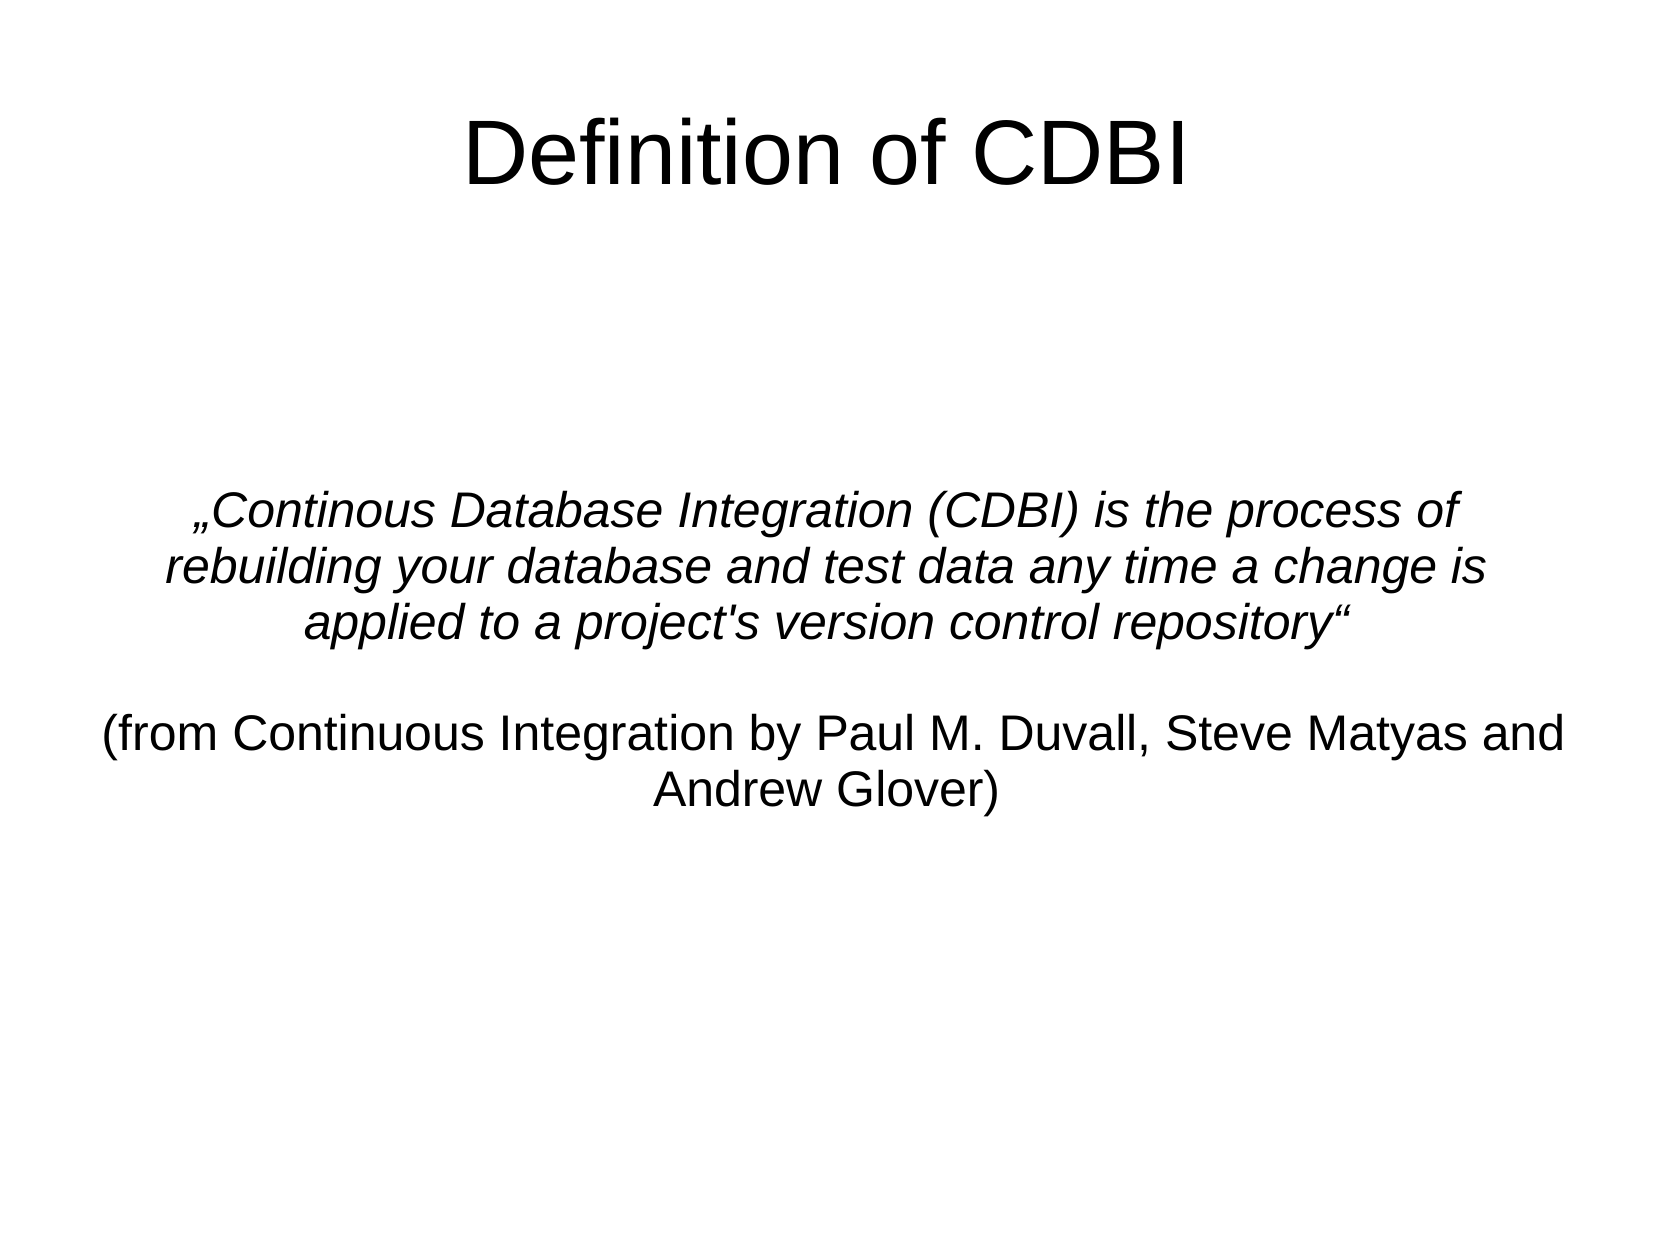

# Definition of CDBI
„Continous Database Integration (CDBI) is the process of rebuilding your database and test data any time a change is applied to a project's version control repository“
 (from Continuous Integration by Paul M. Duvall, Steve Matyas and Andrew Glover)